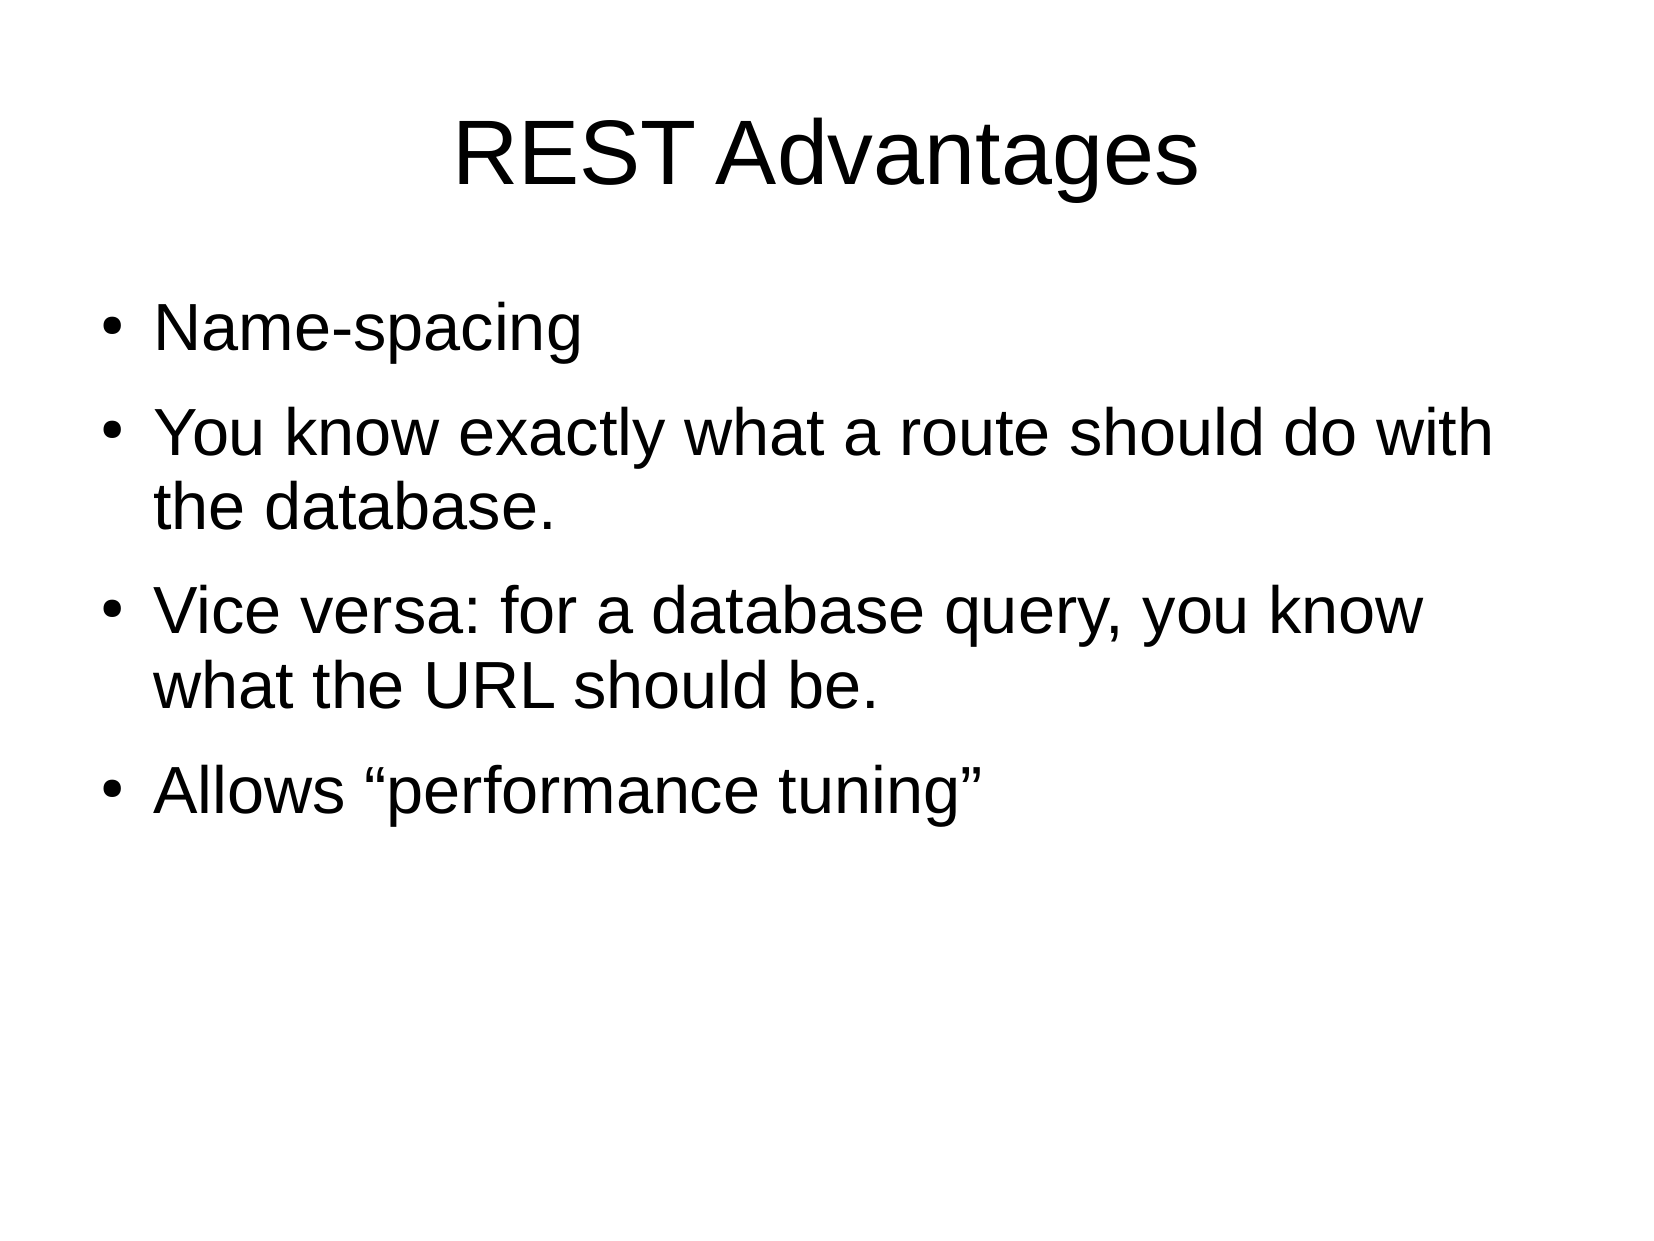

# REST Advantages
Name-spacing
You know exactly what a route should do with the database.
Vice versa: for a database query, you know what the URL should be.
Allows “performance tuning”